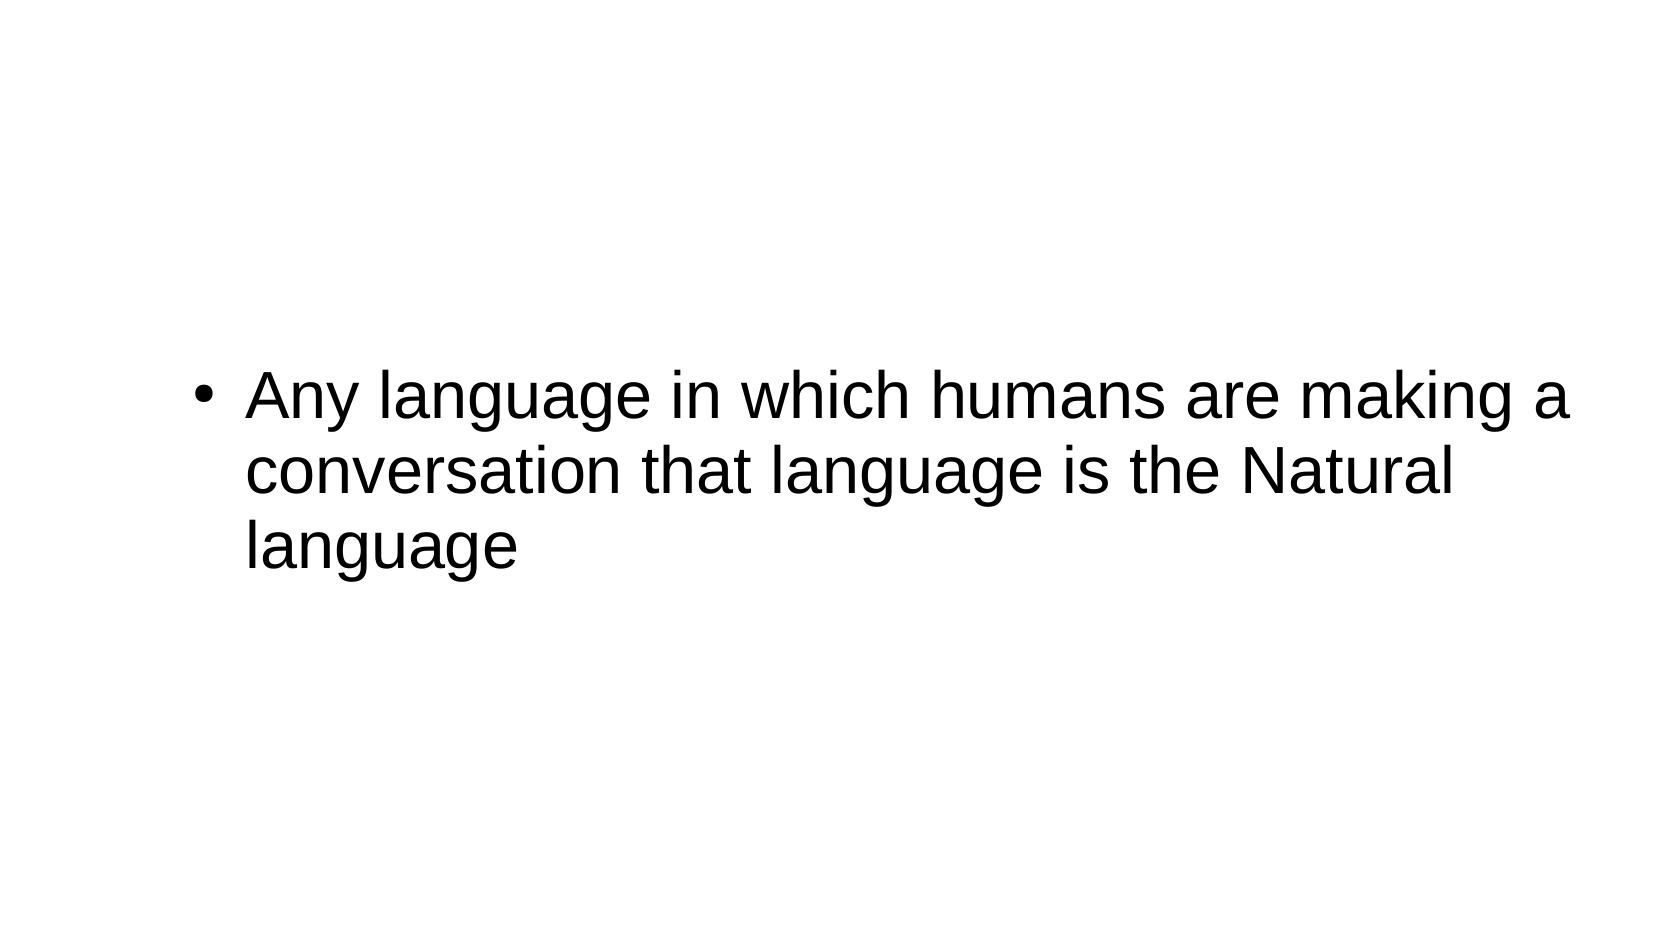

# Any language in which humans are making a conversation that language is the Natural language